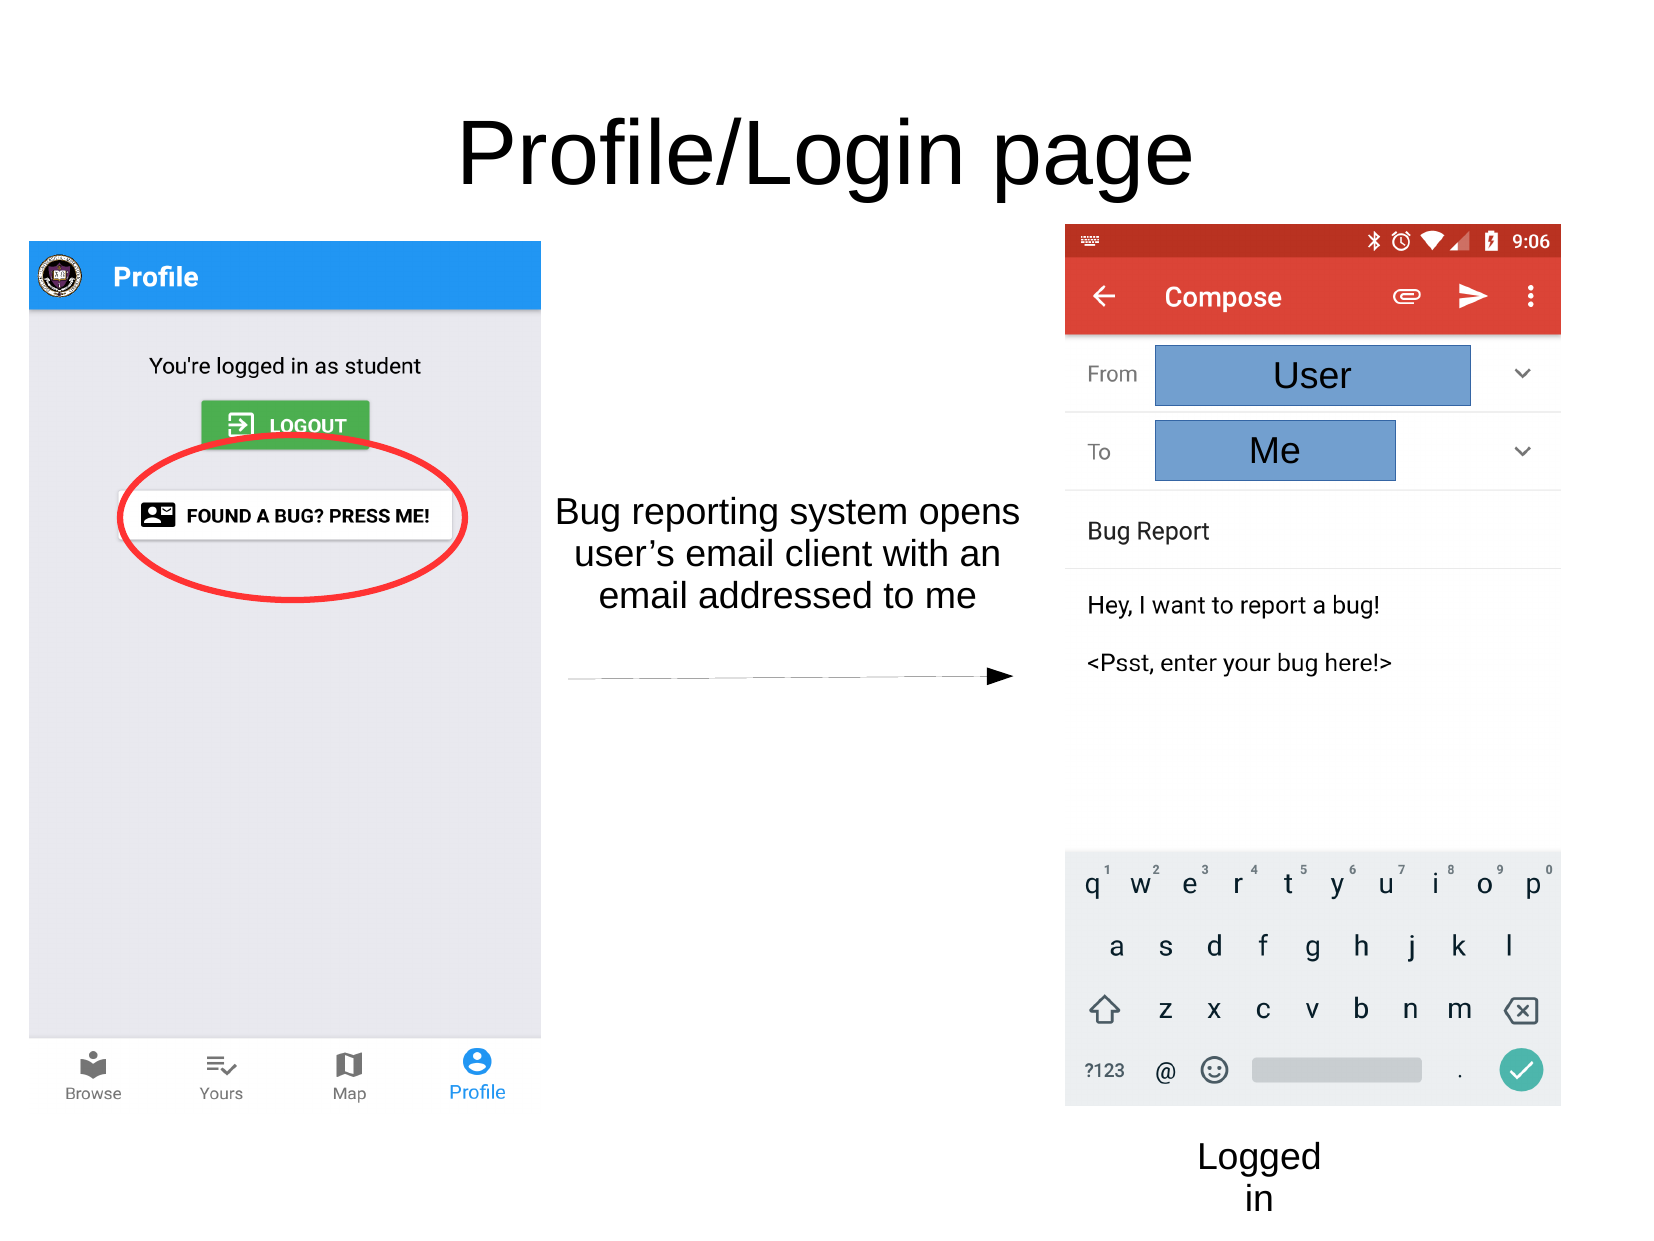

# Profile/Login page
User
Me
Bug reporting system opens
user’s email client with an
email addressed to me
Logged in